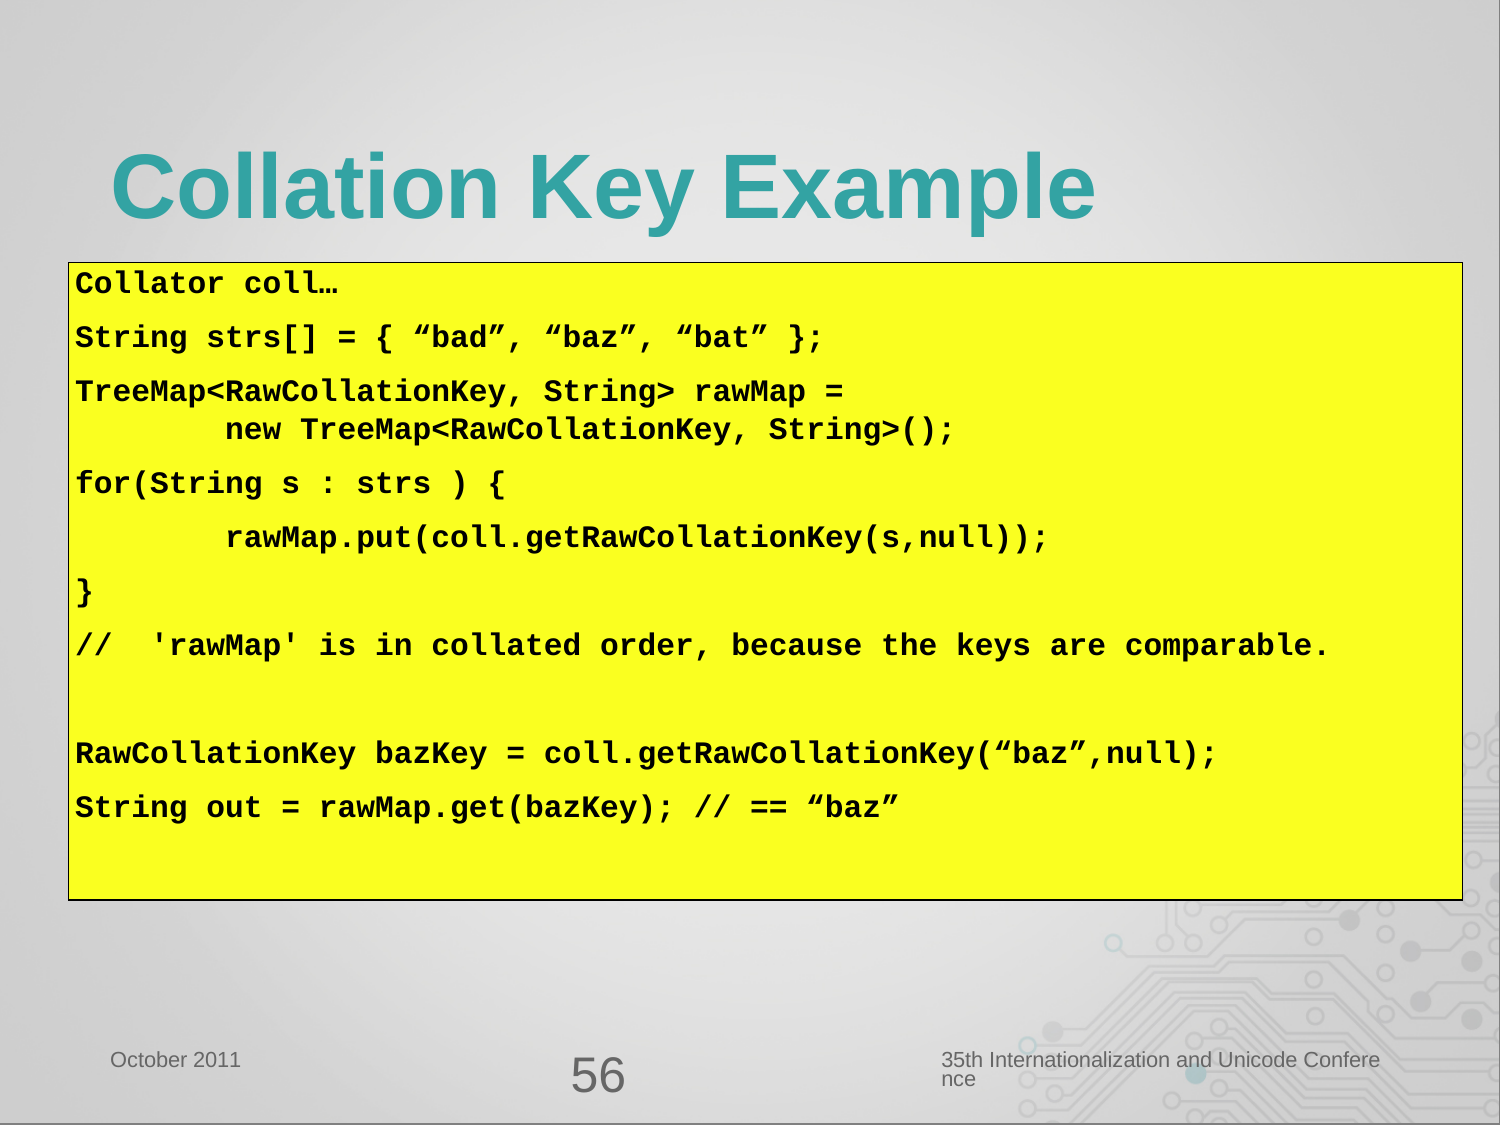

# Collation Key Example
Collator coll…
String strs[] = { “bad”, “baz”, “bat” };
TreeMap<RawCollationKey, String> rawMap =
	new TreeMap<RawCollationKey, String>();
for(String s : strs ) {
	rawMap.put(coll.getRawCollationKey(s,null));
}
// 'rawMap' is in collated order, because the keys are comparable.
RawCollationKey bazKey = coll.getRawCollationKey(“baz”,null);
String out = rawMap.get(bazKey); // == “baz”
October 2011
56
35th Internationalization and Unicode Conference